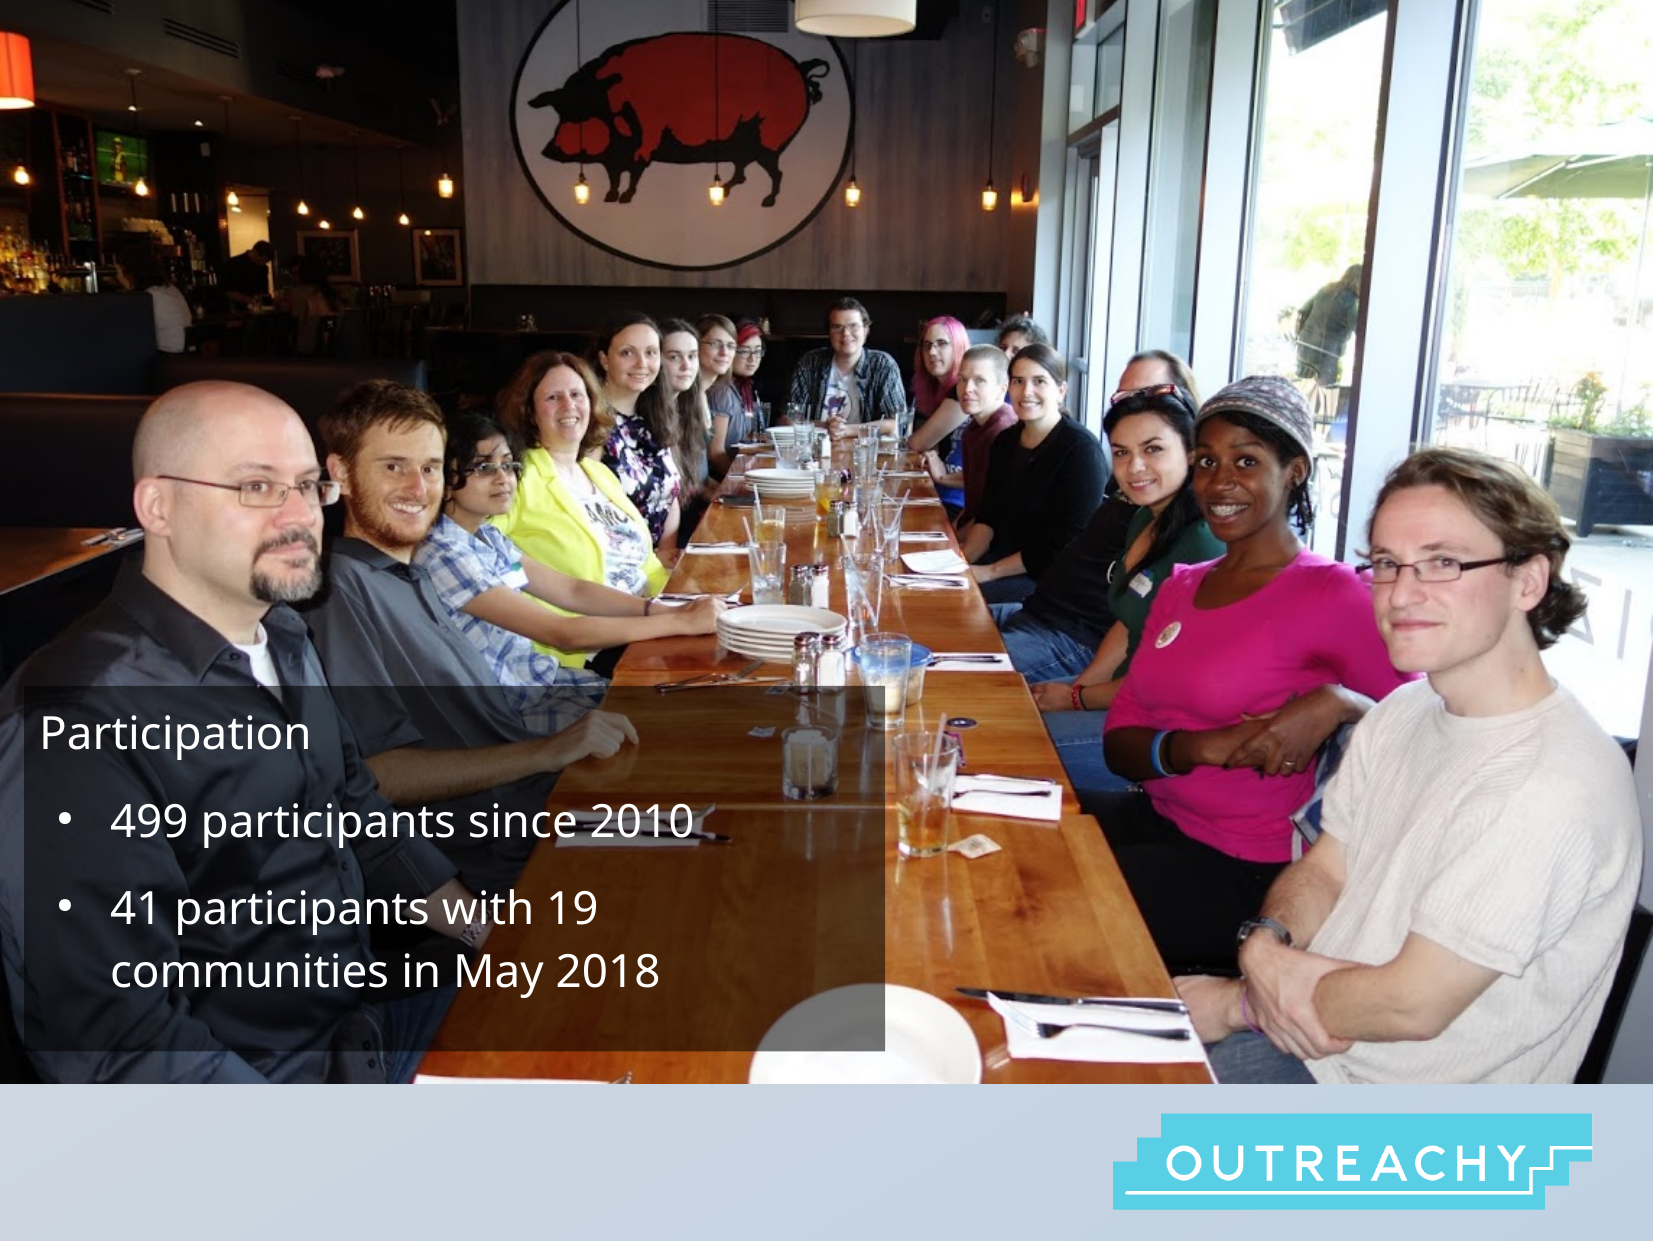

# Participation
499 participants since 2010
41 participants with 19 communities in May 2018